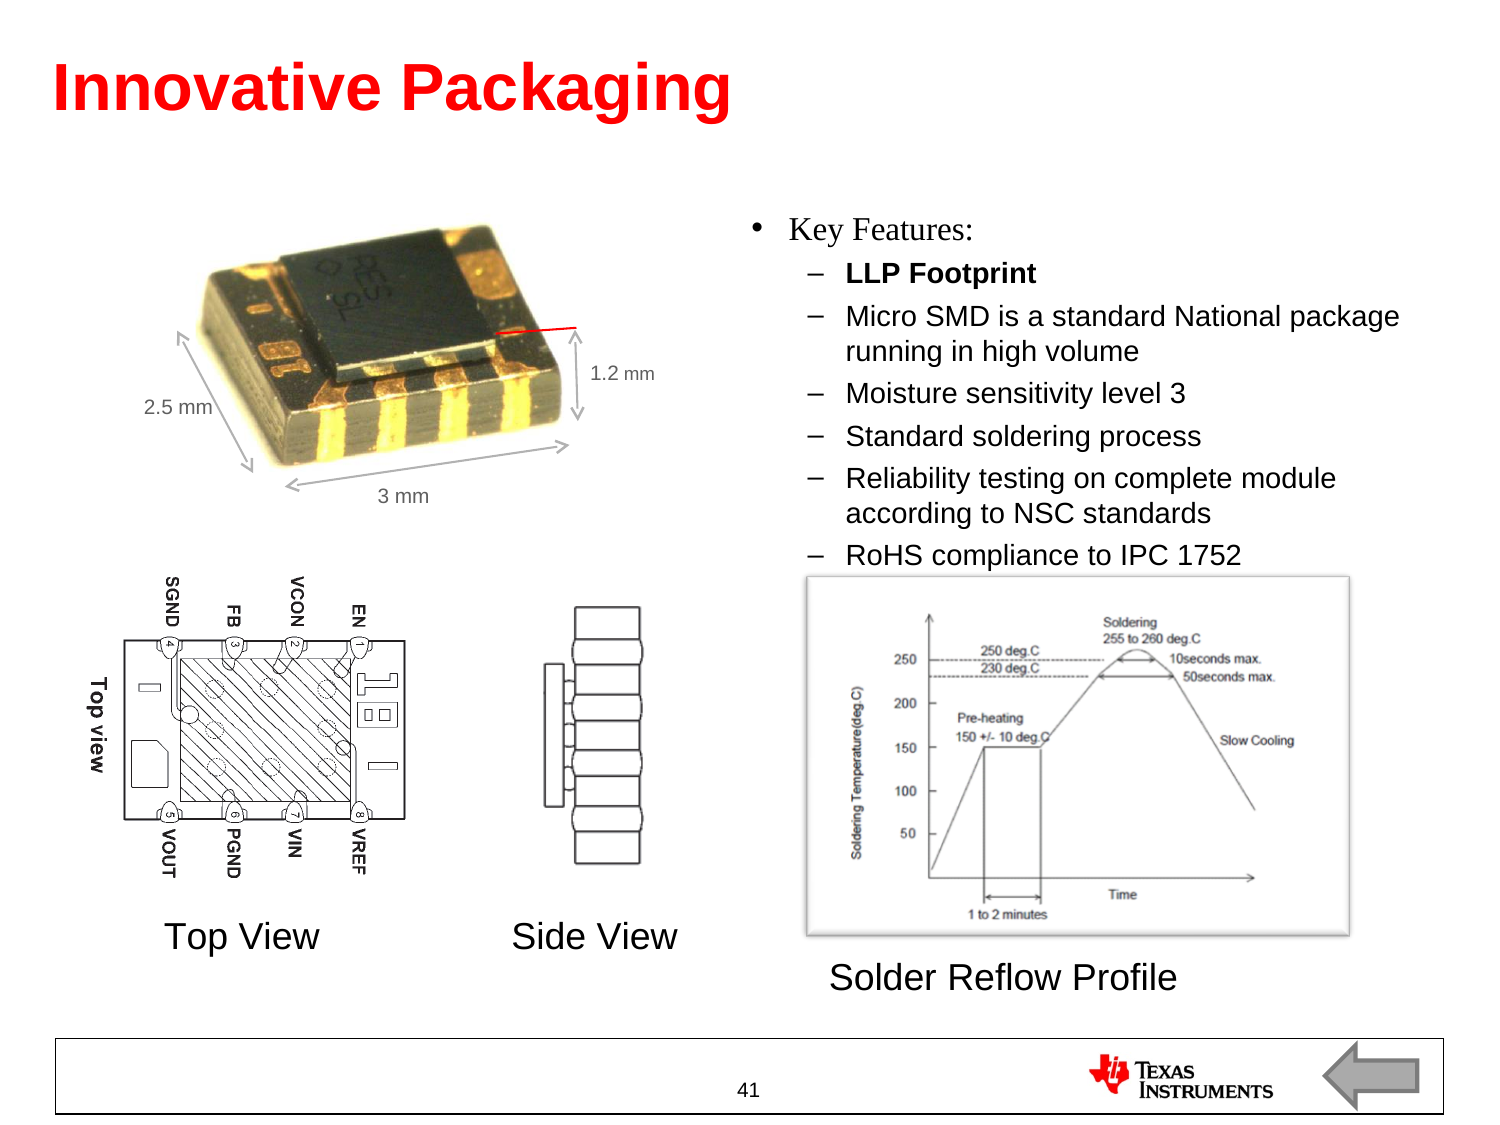

# Innovative Packaging
Key Features:
LLP Footprint
Micro SMD is a standard National package running in high volume
Moisture sensitivity level 3
Standard soldering process
Reliability testing on complete module according to NSC standards
RoHS compliance to IPC 1752
1.2 mm
2.5 mm
3 mm
Top View
Side View
Solder Reflow Profile